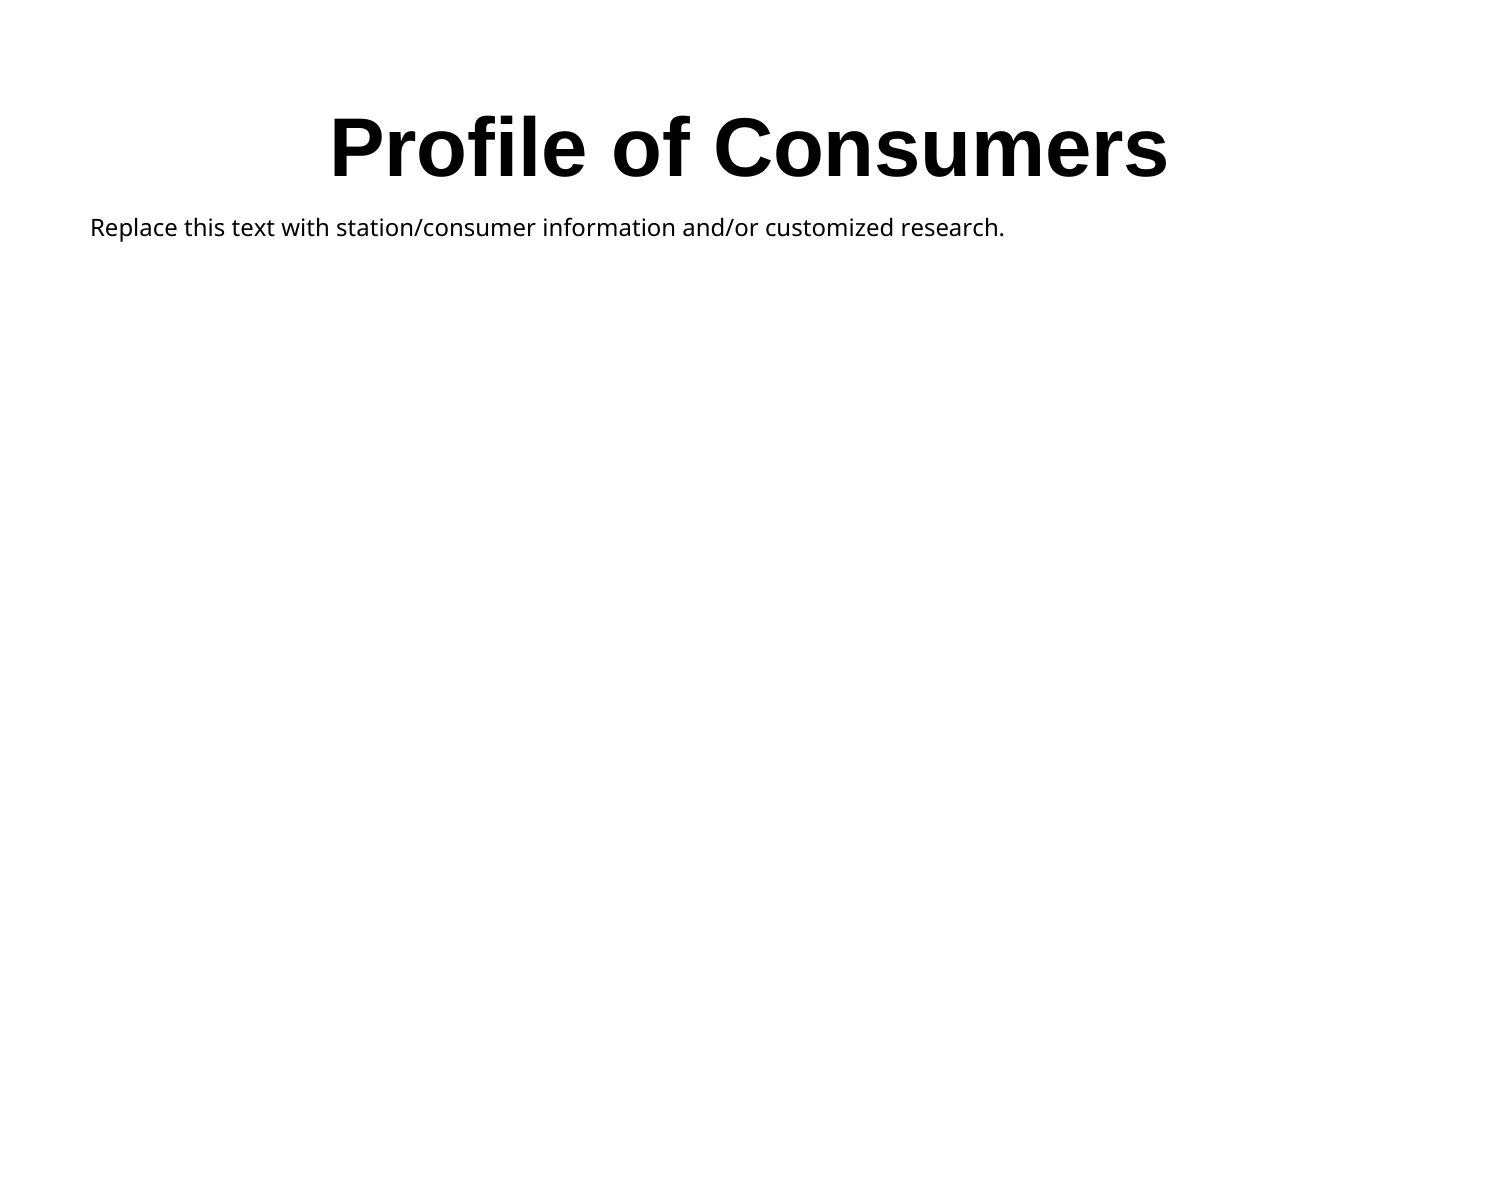

# Profile of Consumers
Replace this text with station/consumer information and/or customized research.